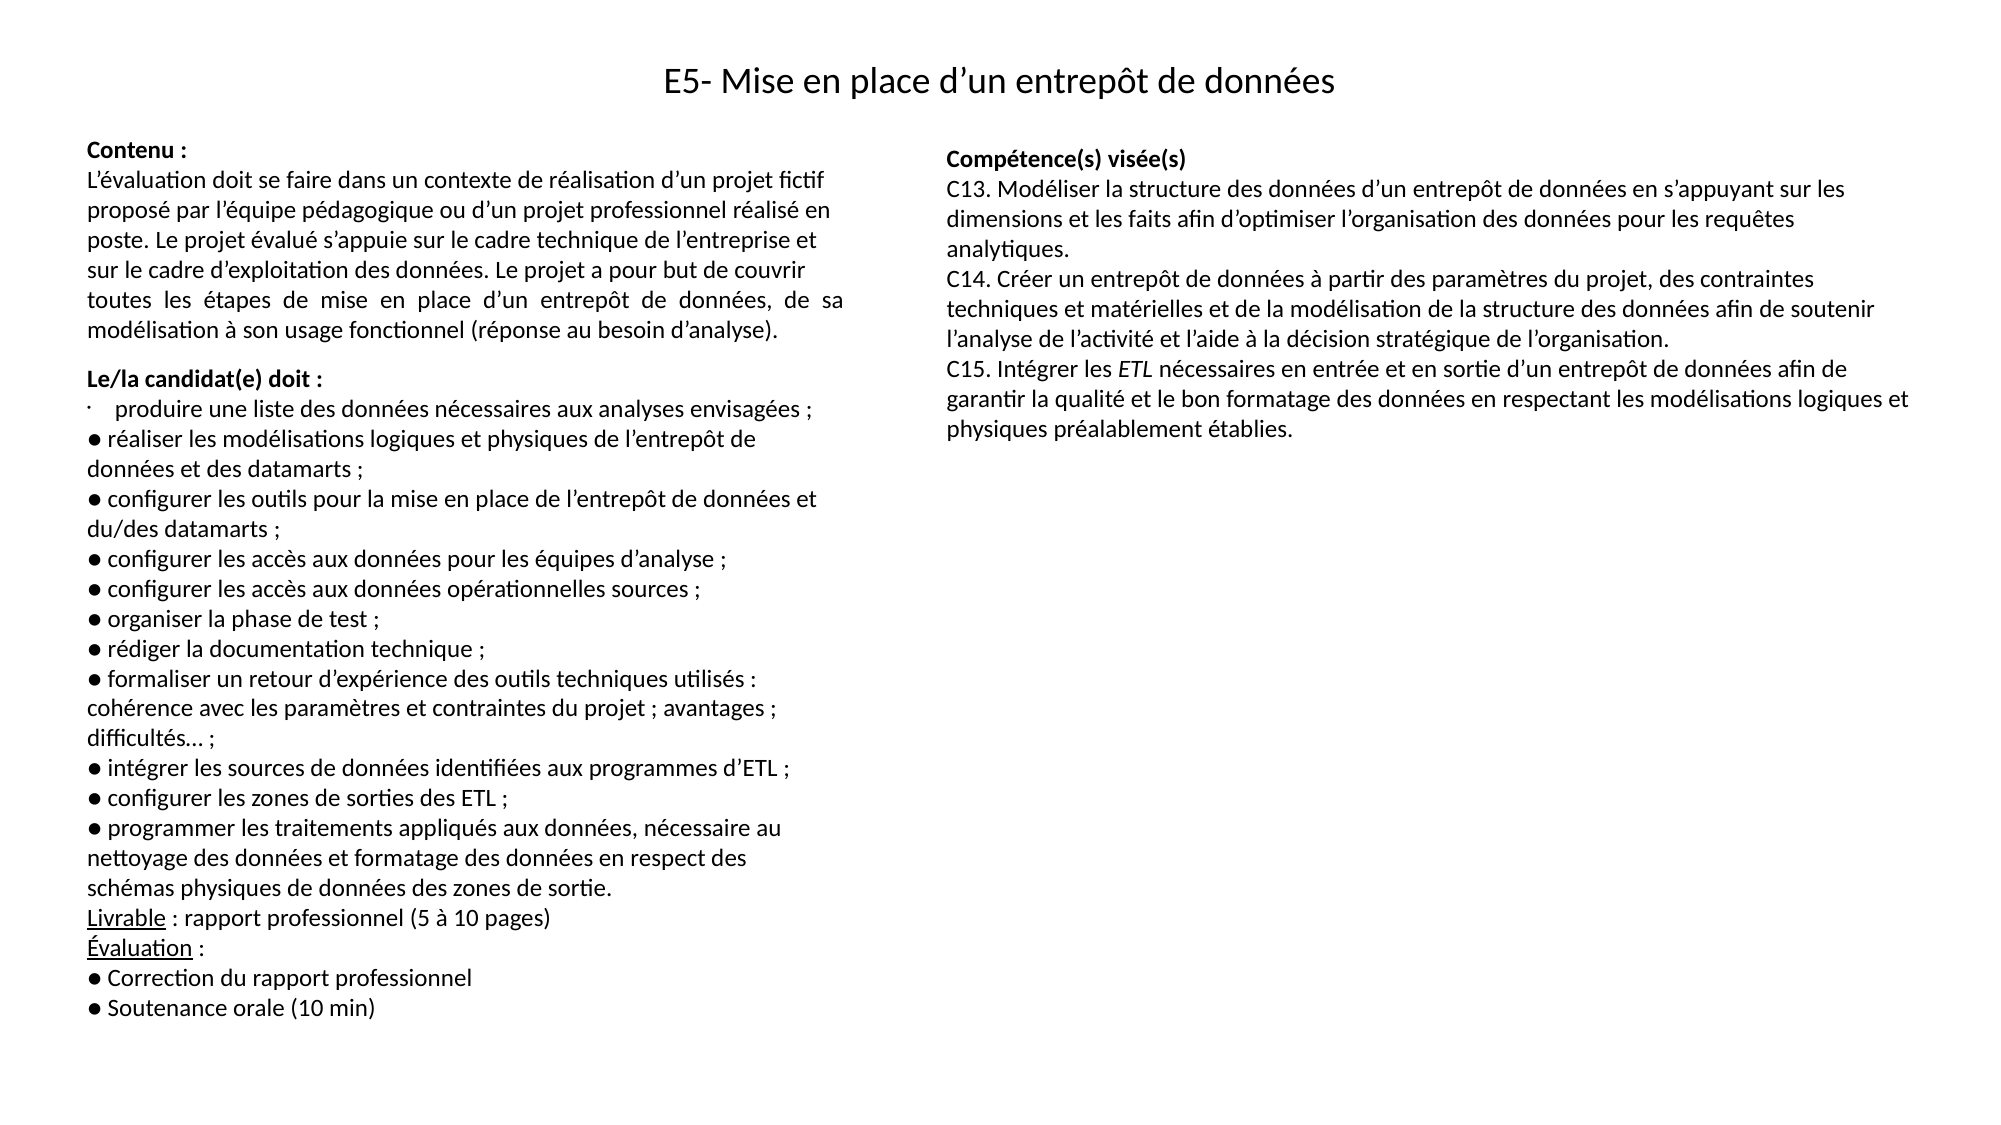

E5- Mise en place d’un entrepôt de données
Contenu :
L’évaluation doit se faire dans un contexte de réalisation d’un projet fictif proposé par l’équipe pédagogique ou d’un projet professionnel réalisé en poste. Le projet évalué s’appuie sur le cadre technique de l’entreprise et sur le cadre d’exploitation des données. Le projet a pour but de couvrir
toutes les étapes de mise en place d’un entrepôt de données, de sa modélisation à son usage fonctionnel (réponse au besoin d’analyse).
Compétence(s) visée(s)
C13. Modéliser la structure des données d’un entrepôt de données en s’appuyant sur les dimensions et les faits afin d’optimiser l’organisation des données pour les requêtes analytiques.
C14. Créer un entrepôt de données à partir des paramètres du projet, des contraintes techniques et matérielles et de la modélisation de la structure des données afin de soutenir l’analyse de l’activité et l’aide à la décision stratégique de l’organisation.
C15. Intégrer les ETL nécessaires en entrée et en sortie d’un entrepôt de données afin de garantir la qualité et le bon formatage des données en respectant les modélisations logiques et physiques préalablement établies.
Le/la candidat(e) doit :
produire une liste des données nécessaires aux analyses envisagées ;
● réaliser les modélisations logiques et physiques de l’entrepôt de données et des datamarts ;
● configurer les outils pour la mise en place de l’entrepôt de données et du/des datamarts ;
● configurer les accès aux données pour les équipes d’analyse ;
● configurer les accès aux données opérationnelles sources ;
● organiser la phase de test ;
● rédiger la documentation technique ;
● formaliser un retour d’expérience des outils techniques utilisés : cohérence avec les paramètres et contraintes du projet ; avantages ; difficultés… ;
● intégrer les sources de données identifiées aux programmes d’ETL ;
● configurer les zones de sorties des ETL ;
● programmer les traitements appliqués aux données, nécessaire au nettoyage des données et formatage des données en respect des schémas physiques de données des zones de sortie.
Livrable : rapport professionnel (5 à 10 pages)
Évaluation :
● Correction du rapport professionnel
● Soutenance orale (10 min)